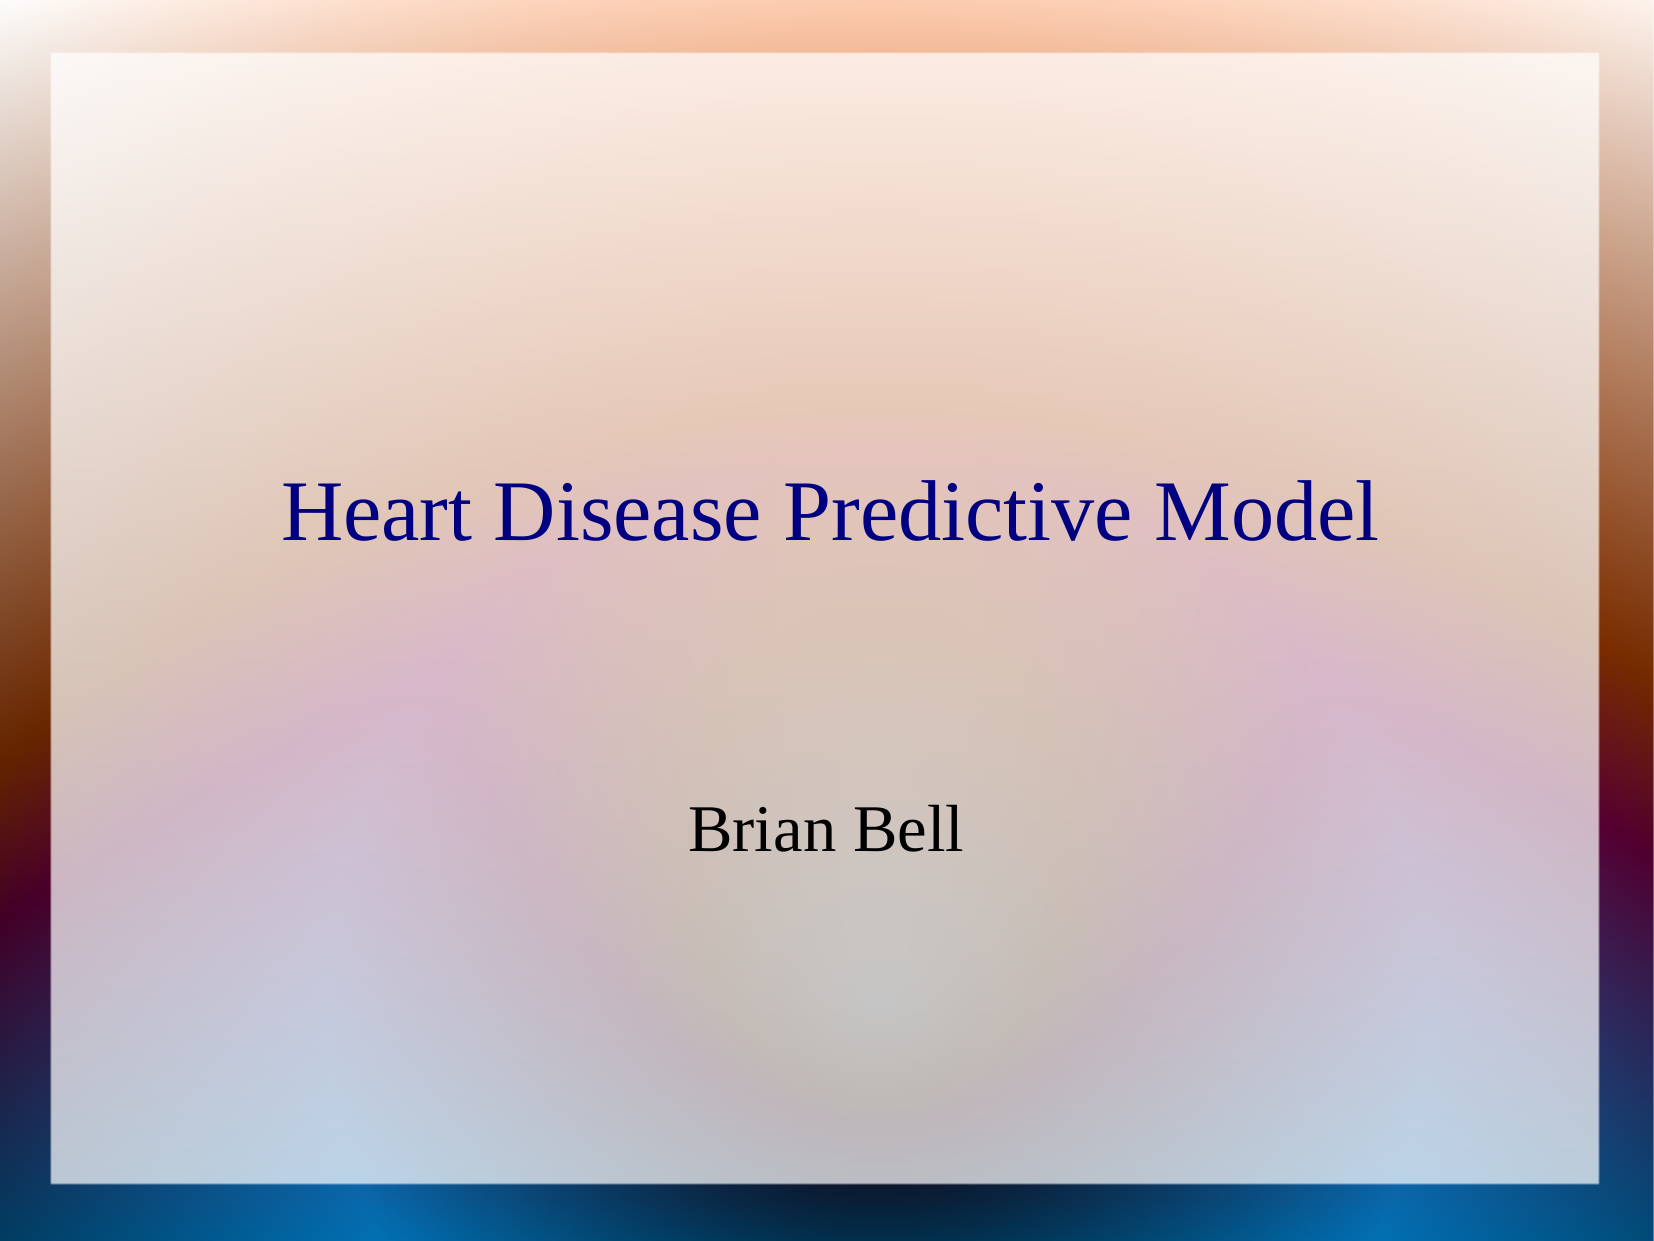

# Heart Disease Predictive Model
Brian Bell